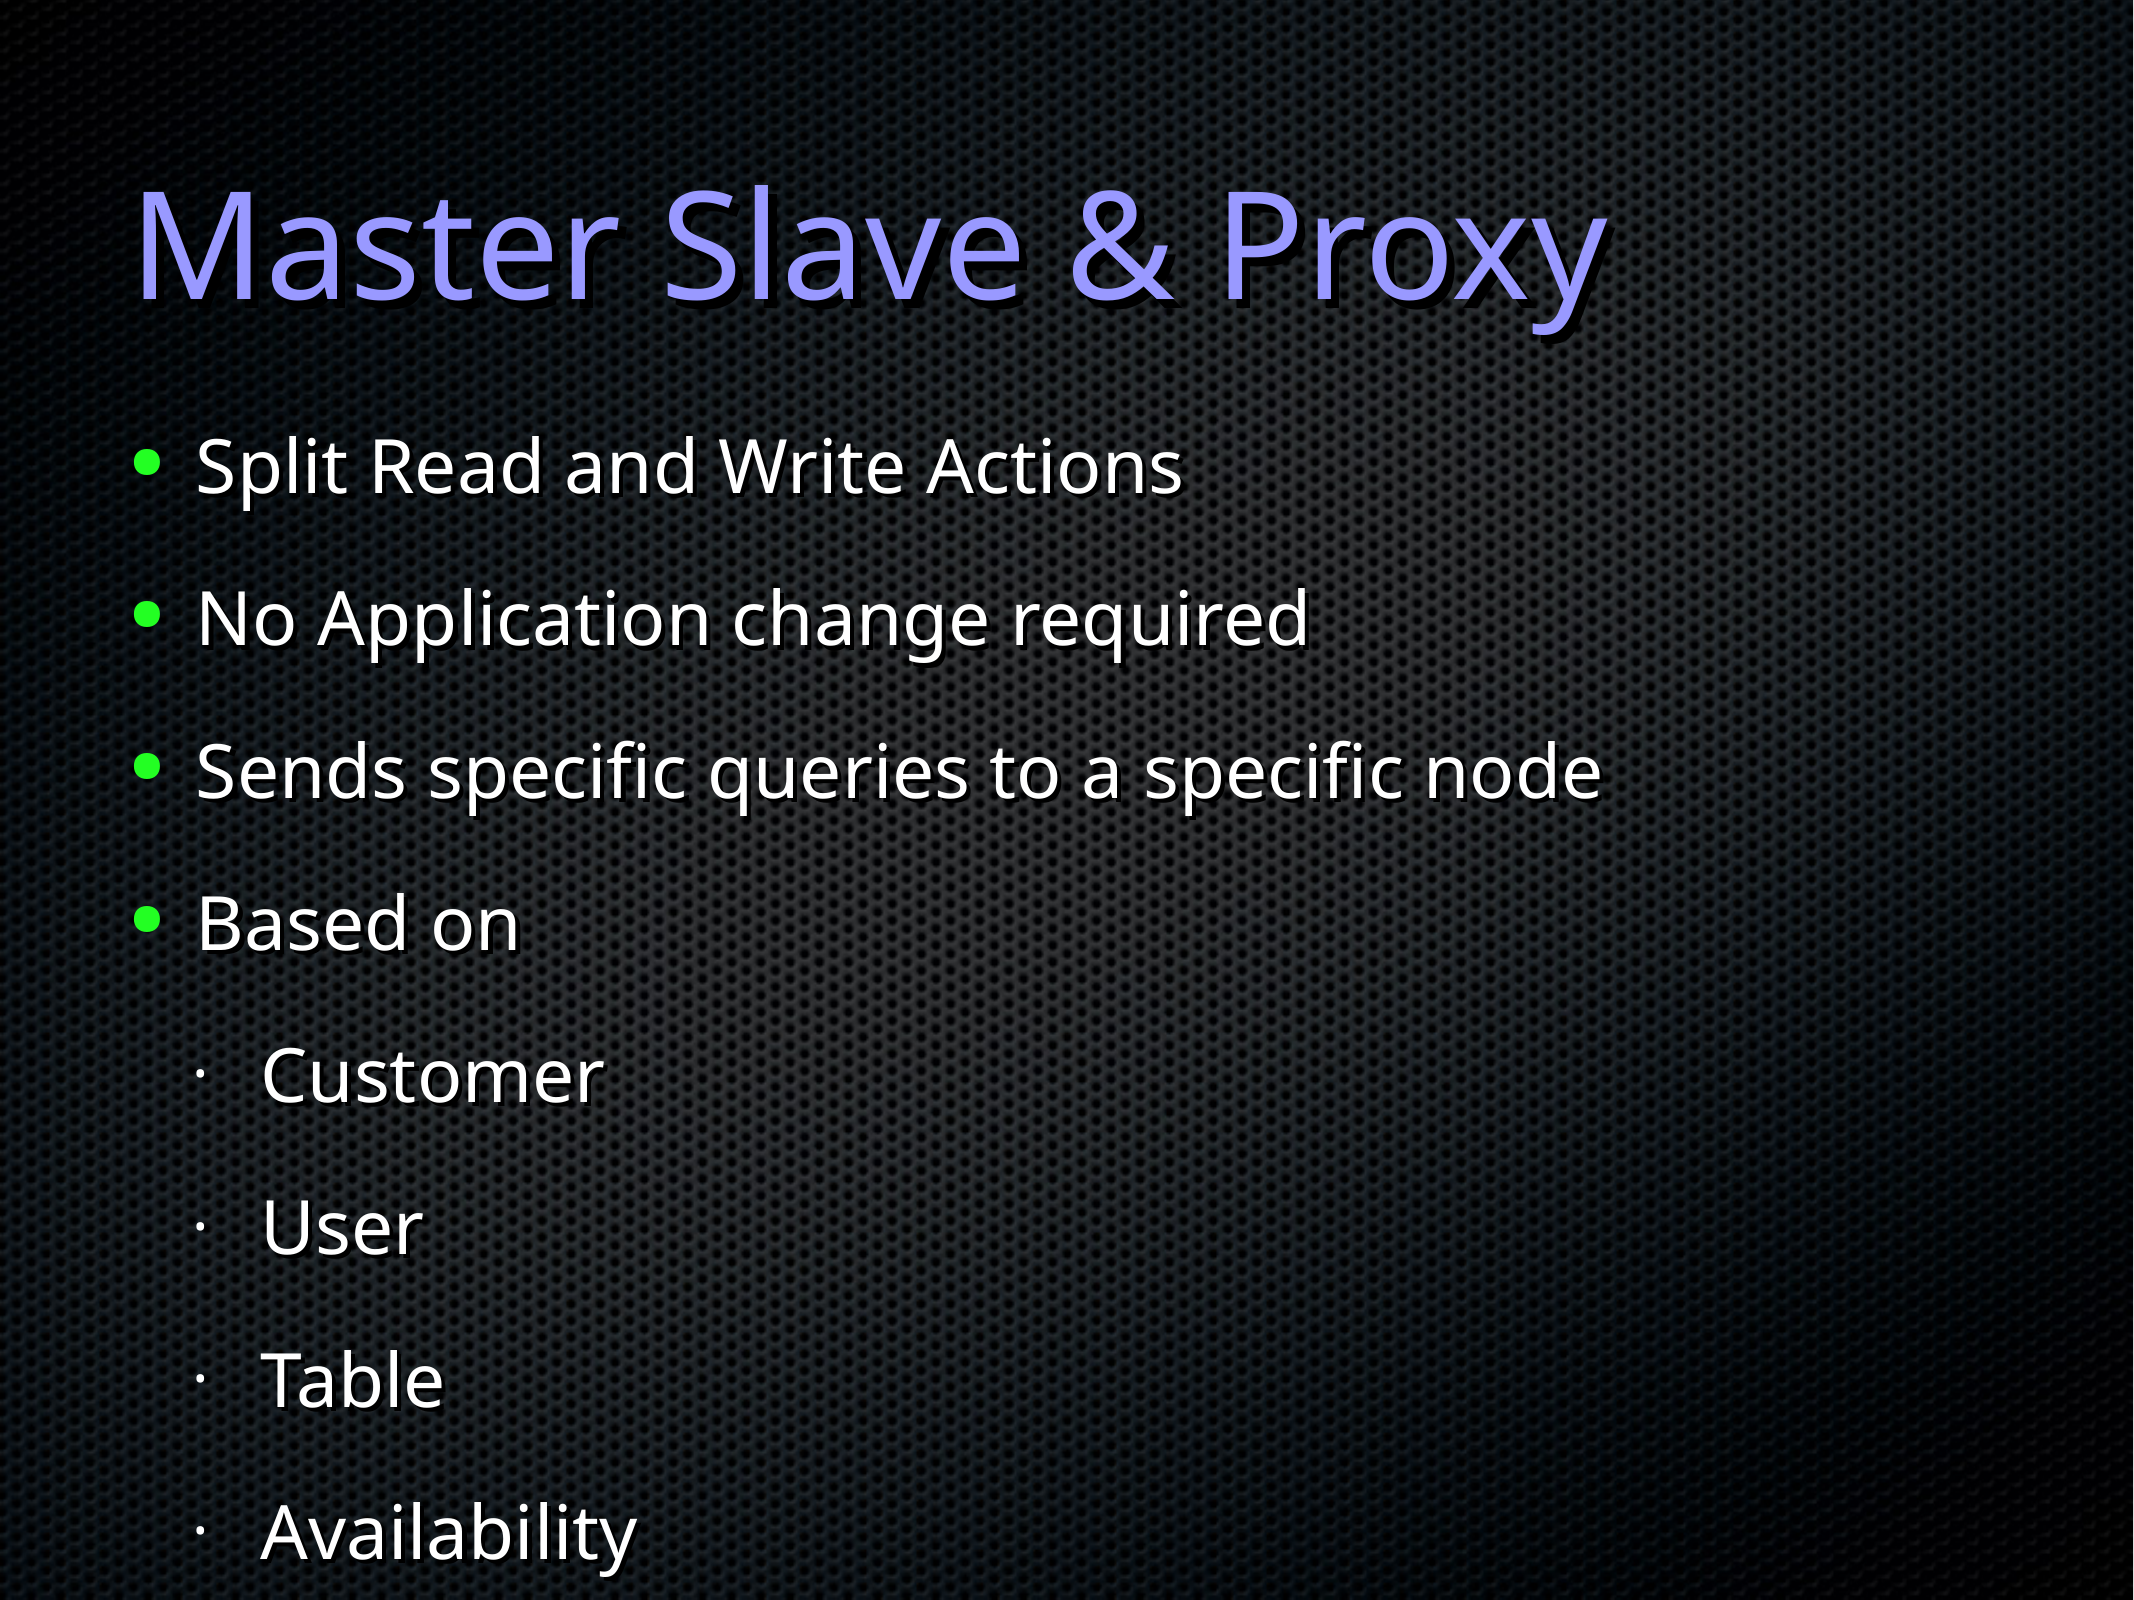

# Master Slave & Proxy
Split Read and Write Actions
No Application change required
Sends specific queries to a specific node
Based on
Customer
User
Table
Availability